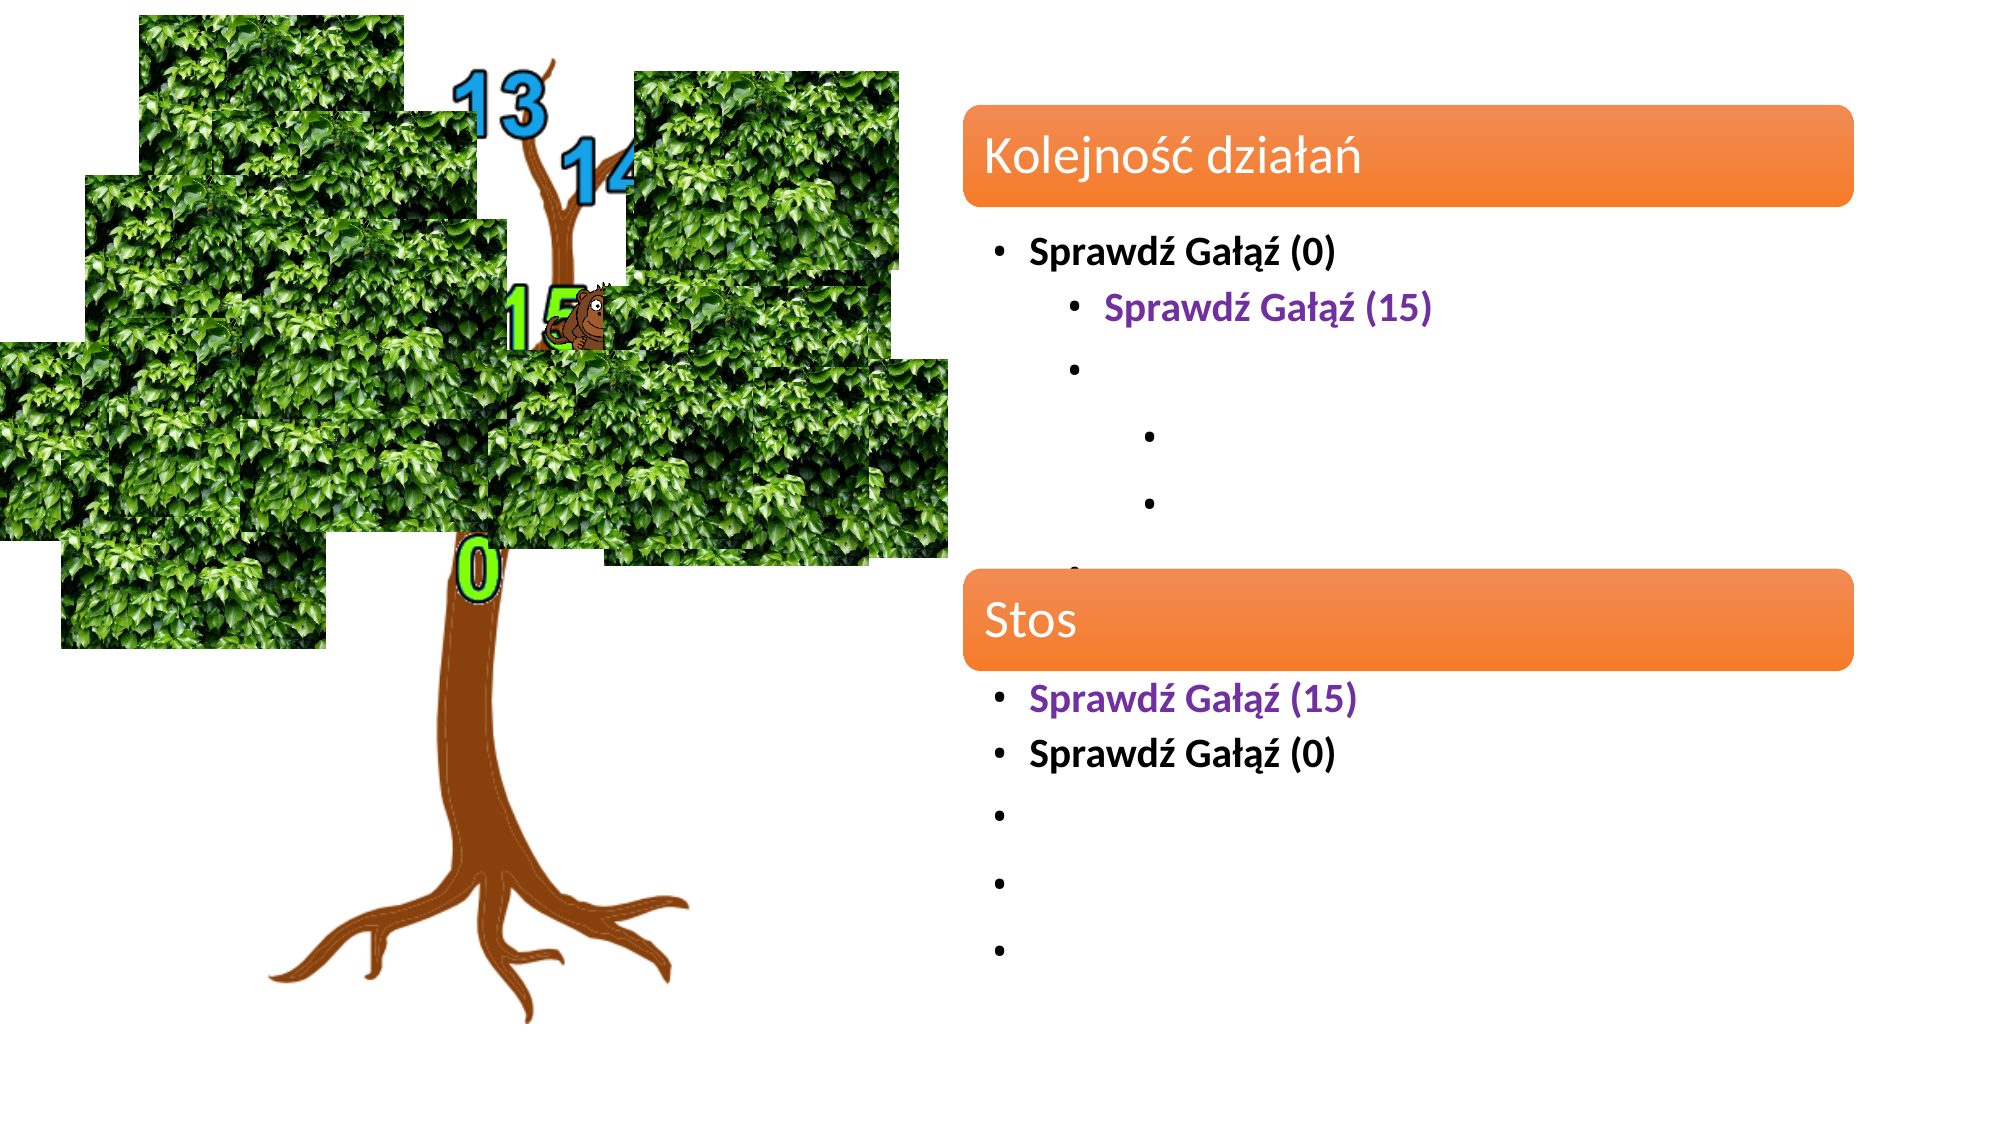

Kolejność działań
Sprawdź Gałąź (0)
Sprawdź Gałąź (15)
Stos
Sprawdź Gałąź (15)
Sprawdź Gałąź (0)